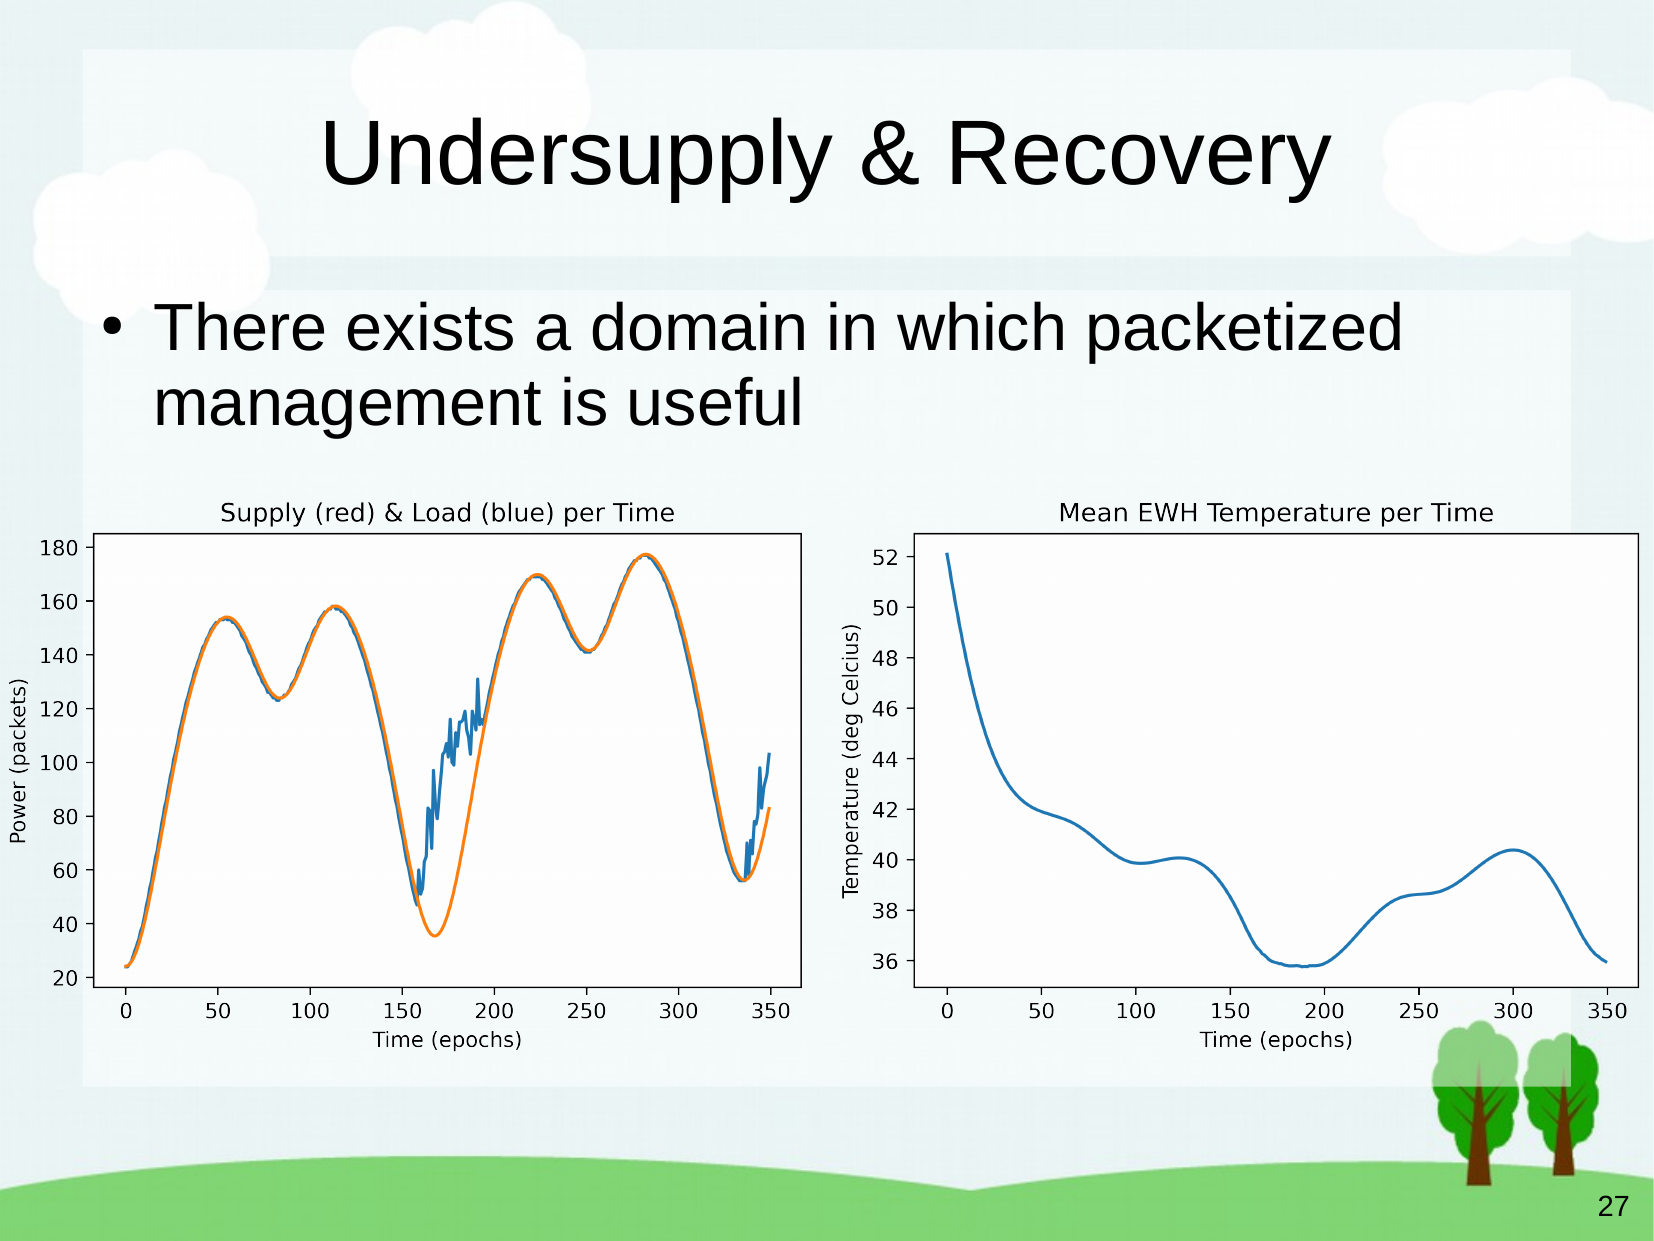

# Undersupply & Recovery
There exists a domain in which packetized management is useful
27